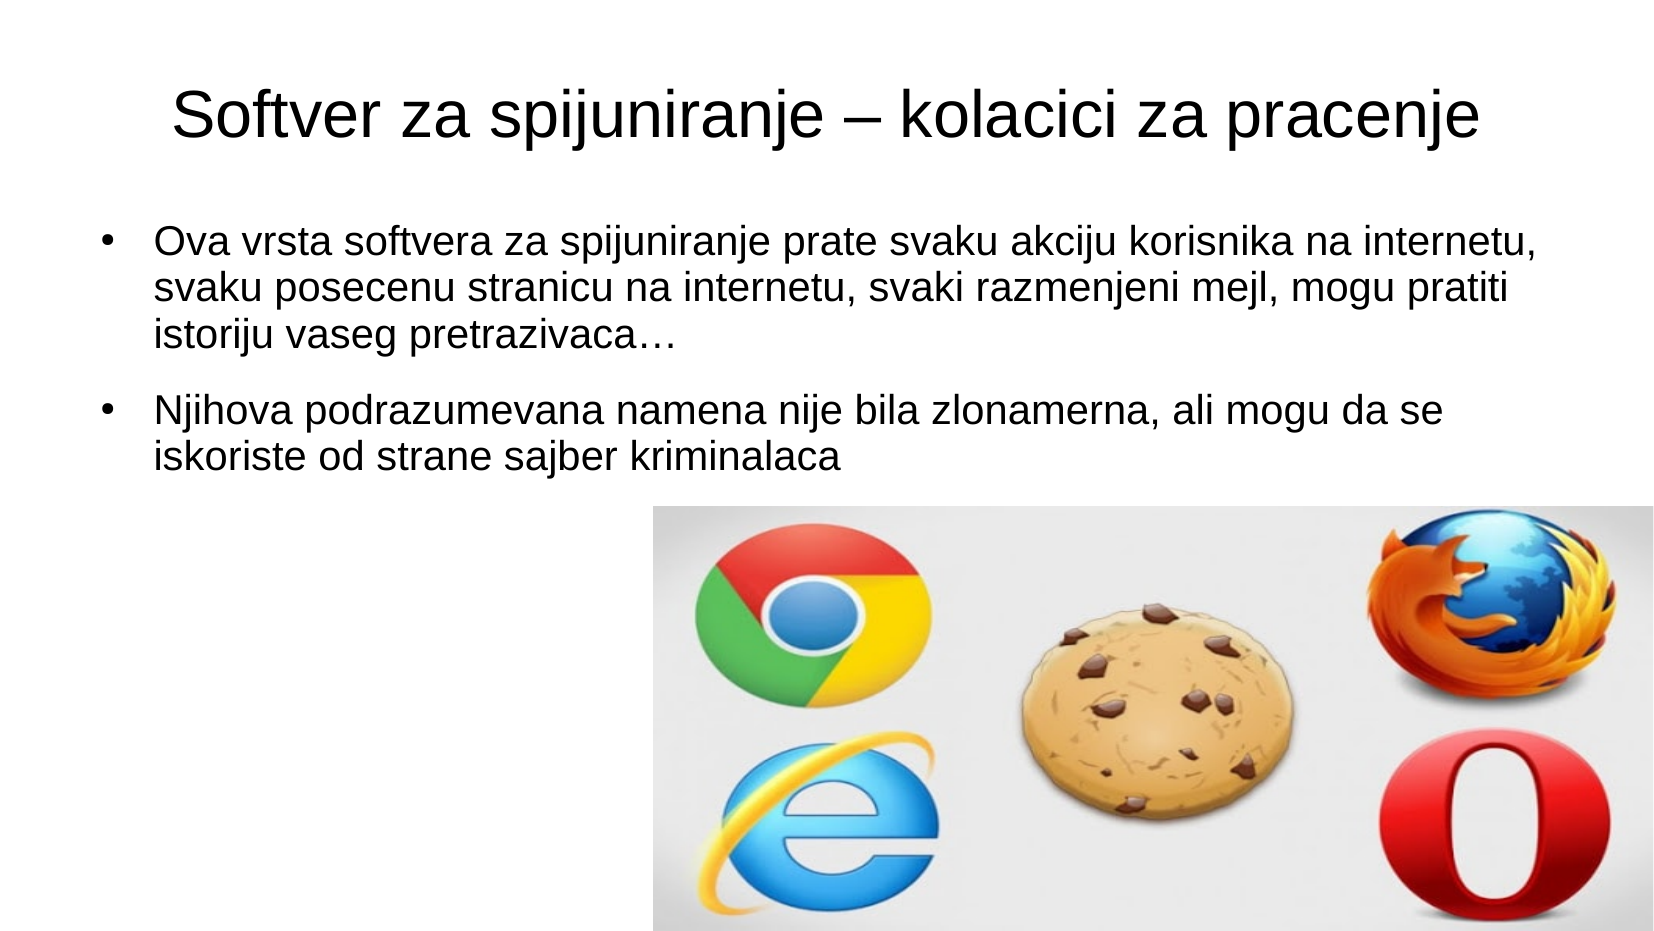

# Softver za spijuniranje – kolacici za pracenje
Ova vrsta softvera za spijuniranje prate svaku akciju korisnika na internetu, svaku posecenu stranicu na internetu, svaki razmenjeni mejl, mogu pratiti istoriju vaseg pretrazivaca…
Njihova podrazumevana namena nije bila zlonamerna, ali mogu da se iskoriste od strane sajber kriminalaca